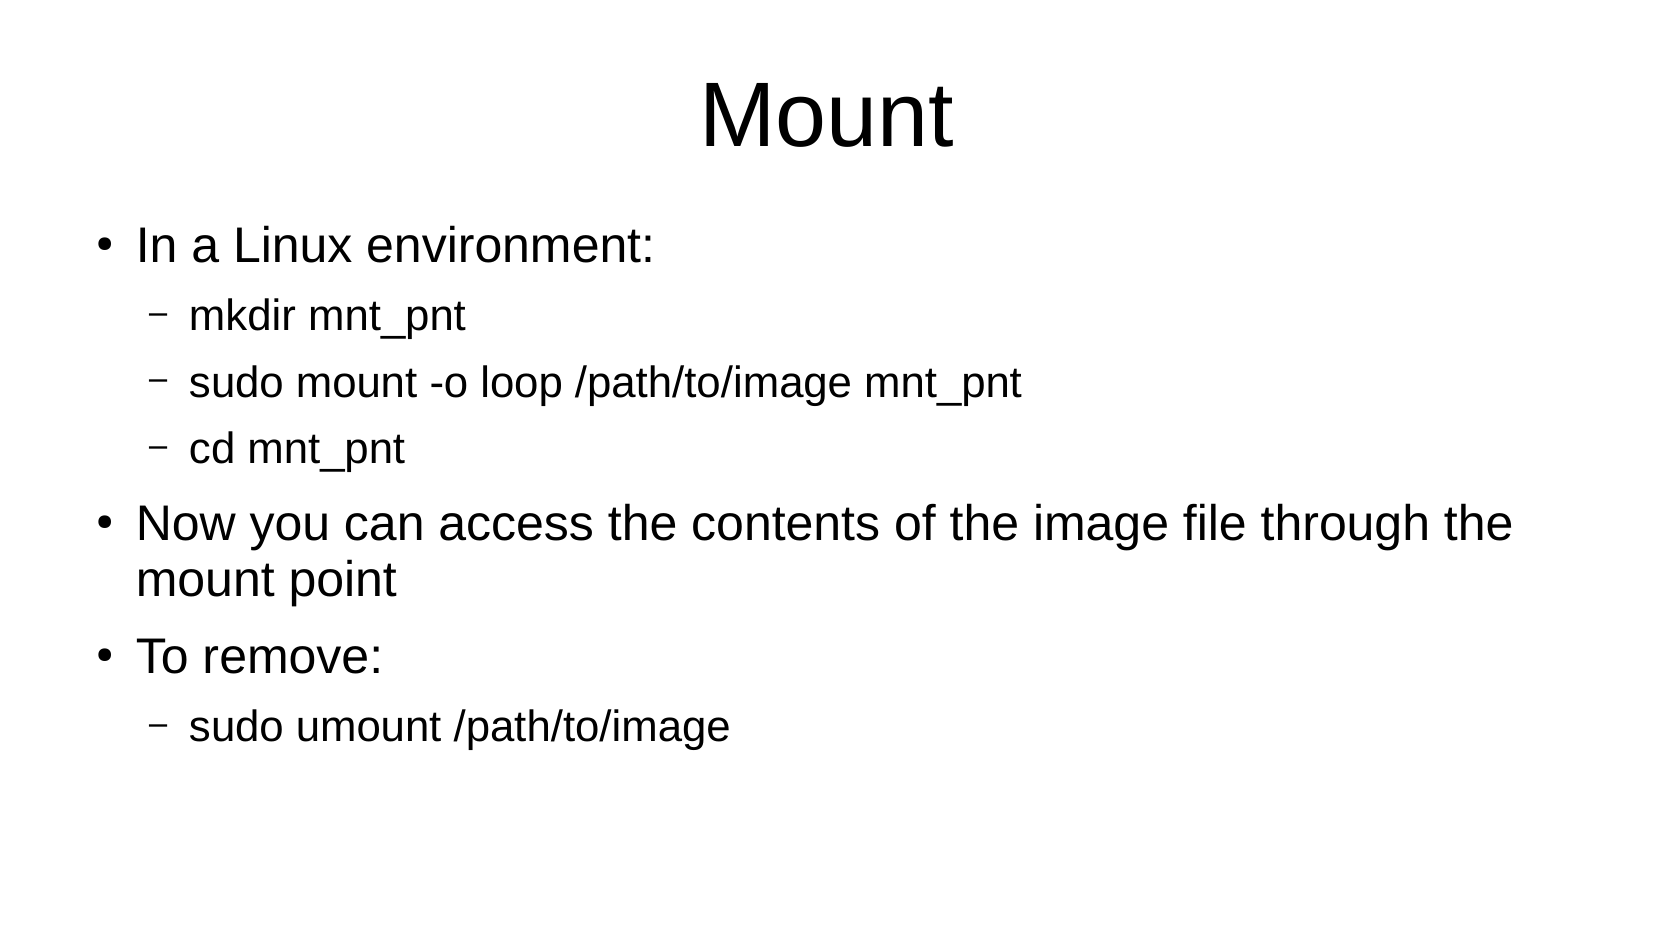

# Mount
In a Linux environment:
mkdir mnt_pnt
sudo mount -o loop /path/to/image mnt_pnt
cd mnt_pnt
Now you can access the contents of the image file through the mount point
To remove:
sudo umount /path/to/image